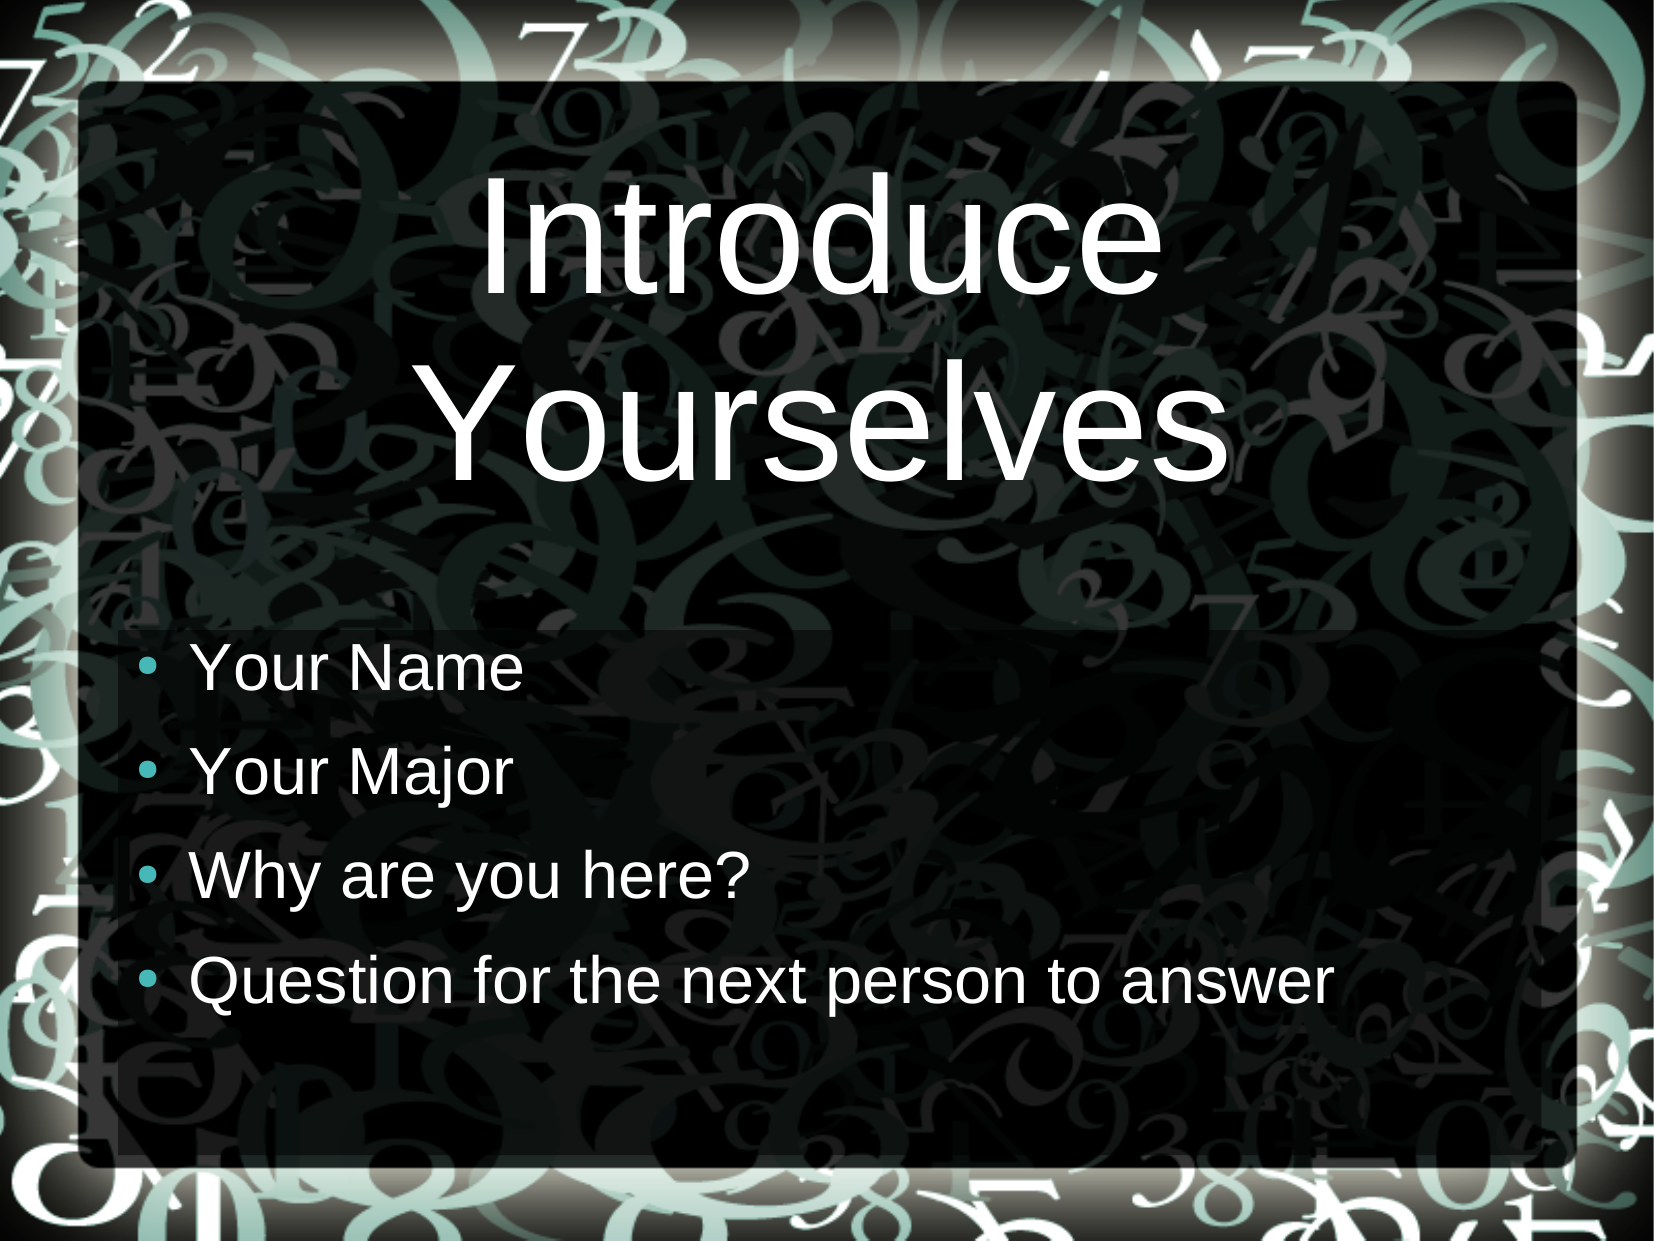

# Introduce Yourselves
Your Name
Your Major
Why are you here?
Question for the next person to answer